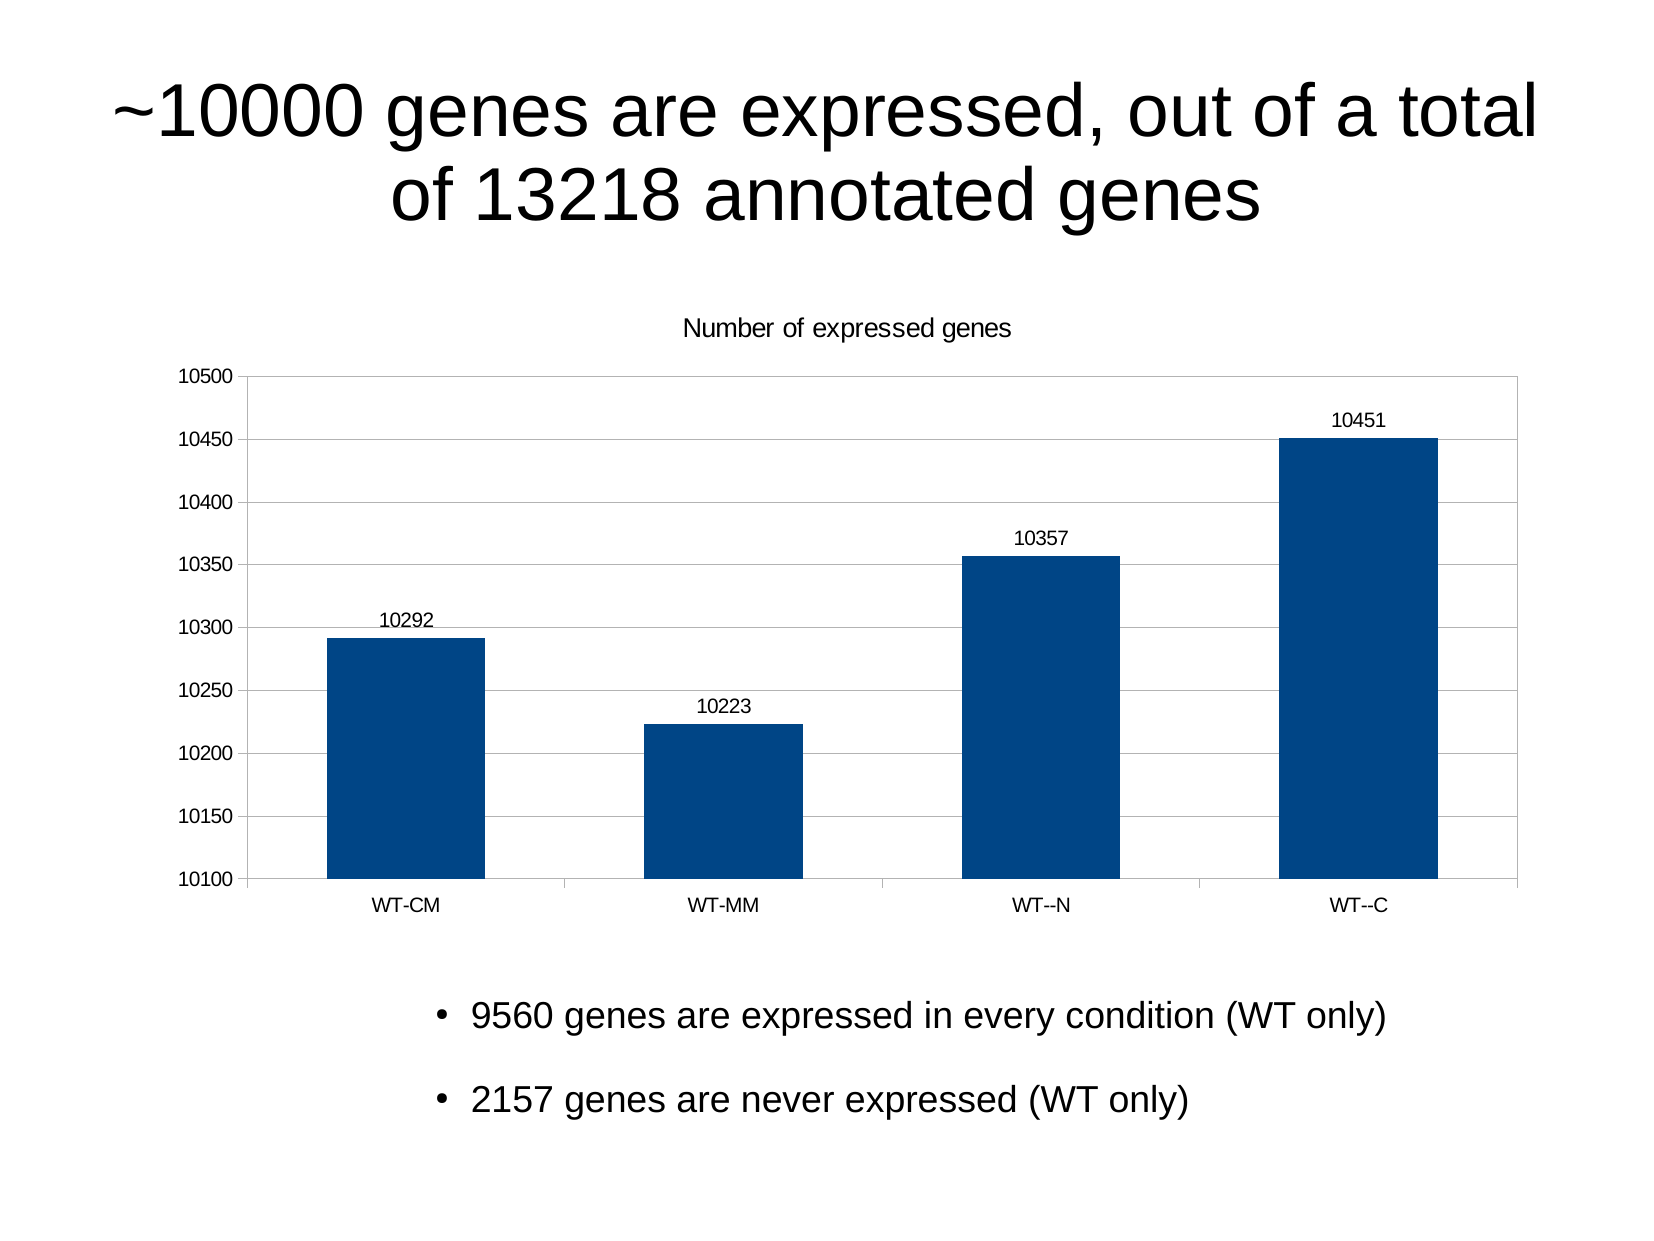

# ~10000 genes are expressed, out of a total of 13218 annotated genes
### Chart: Number of expressed genes
| Category | Column E |
|---|---|
| WT-CM | 10292.0 |
| WT-MM | 10223.0 |
| WT--N | 10357.0 |
| WT--C | 10451.0 |9560 genes are expressed in every condition (WT only)
2157 genes are never expressed (WT only)